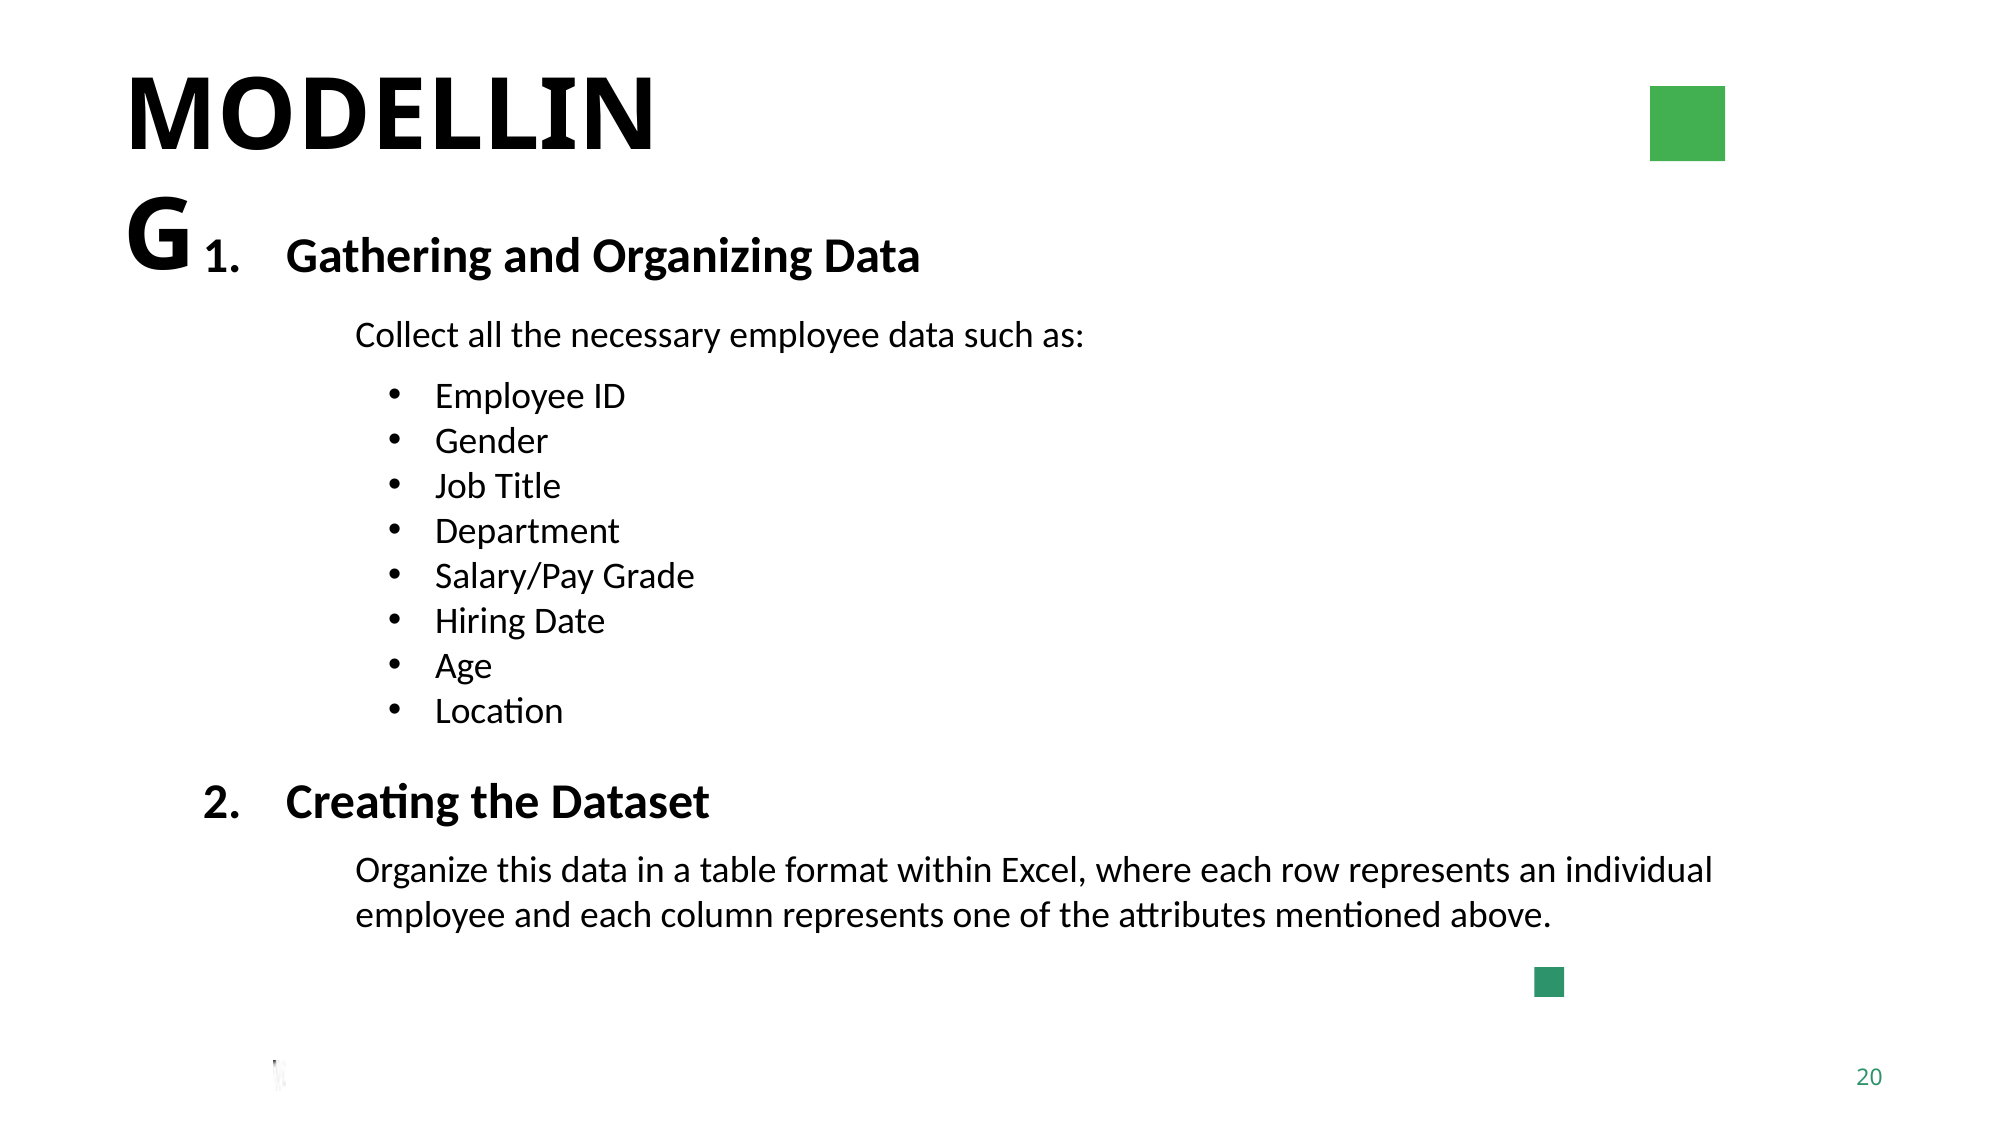

MODELLING
1. Gathering and Organizing Data
Collect all the necessary employee data such as:
Employee ID
Gender
Job Title
Department
Salary/Pay Grade
Hiring Date
Age
Location
2. Creating the Dataset
Organize this data in a table format within Excel, where each row represents an individual employee and each column represents one of the attributes mentioned above.